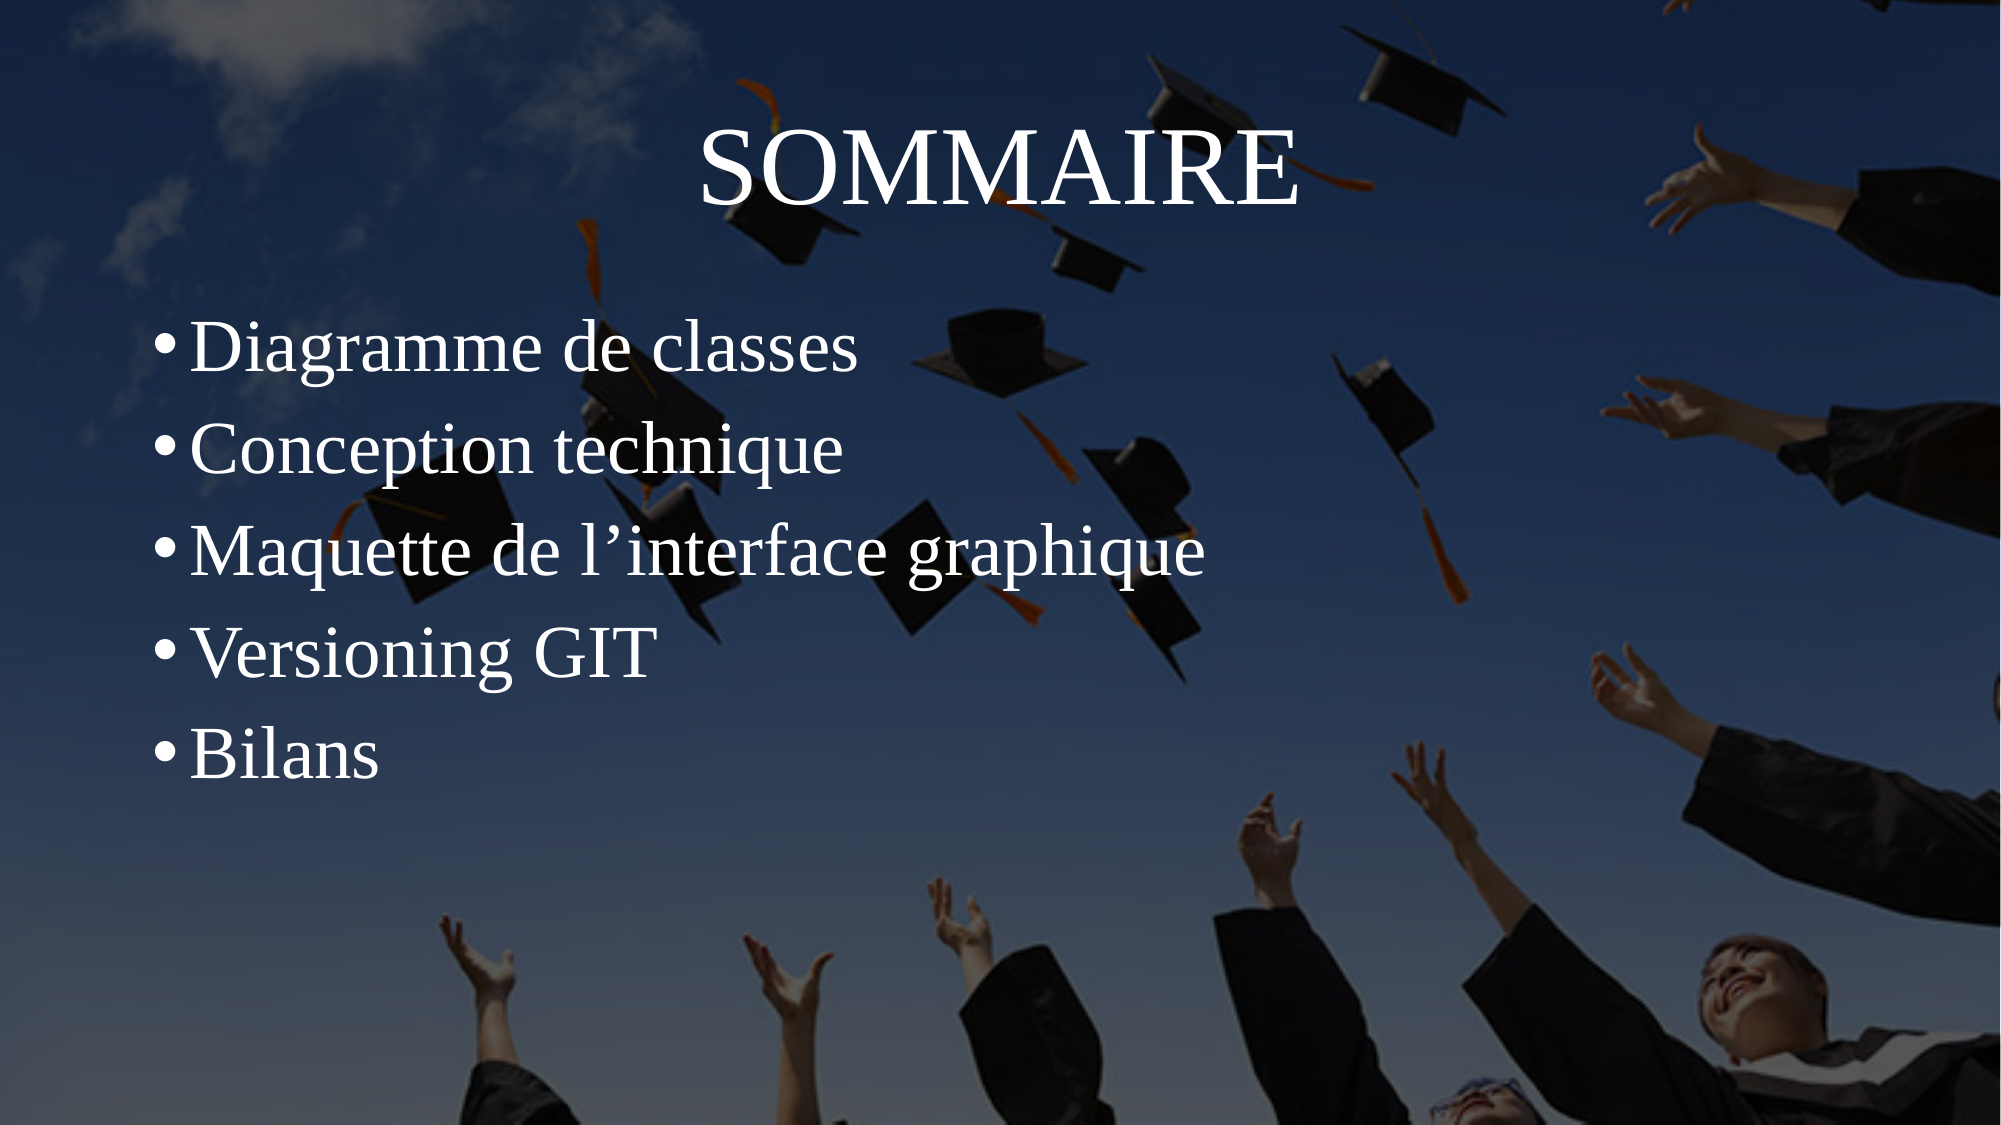

# SOMMAIRE
Diagramme de classes
Conception technique
Maquette de l’interface graphique
Versioning GIT
Bilans